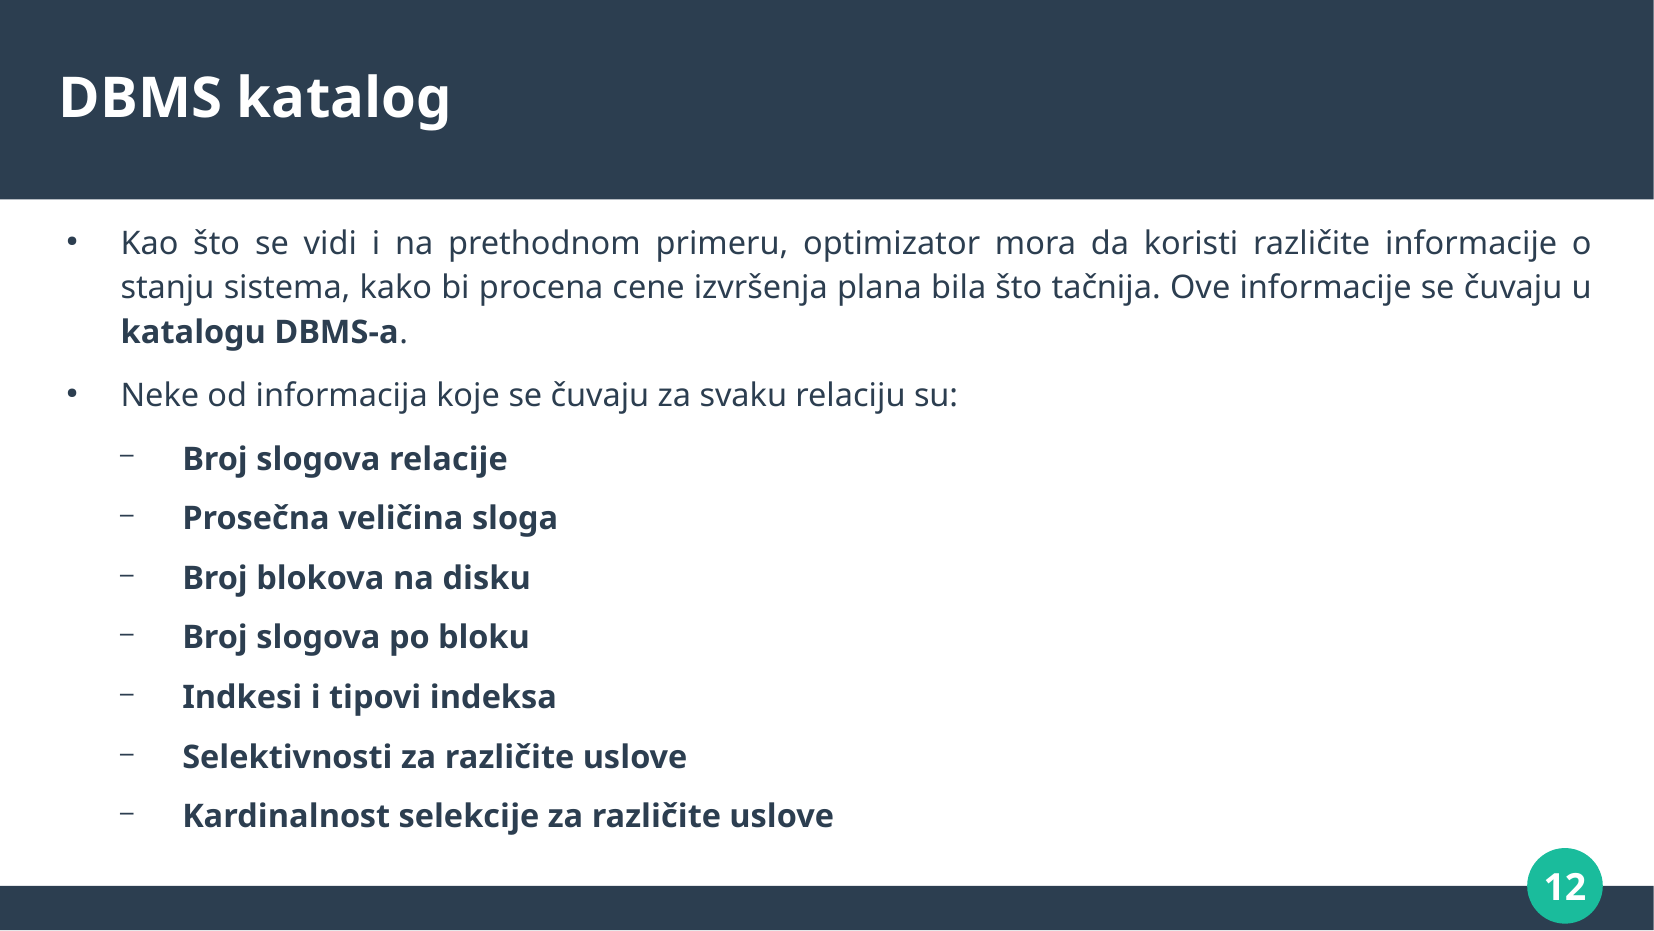

# DBMS katalog
Kao što se vidi i na prethodnom primeru, optimizator mora da koristi različite informacije o stanju sistema, kako bi procena cene izvršenja plana bila što tačnija. Ove informacije se čuvaju u katalogu DBMS-a.
Neke od informacija koje se čuvaju za svaku relaciju su:
Broj slogova relacije
Prosečna veličina sloga
Broj blokova na disku
Broj slogova po bloku
Indkesi i tipovi indeksa
Selektivnosti za različite uslove
Kardinalnost selekcije za različite uslove